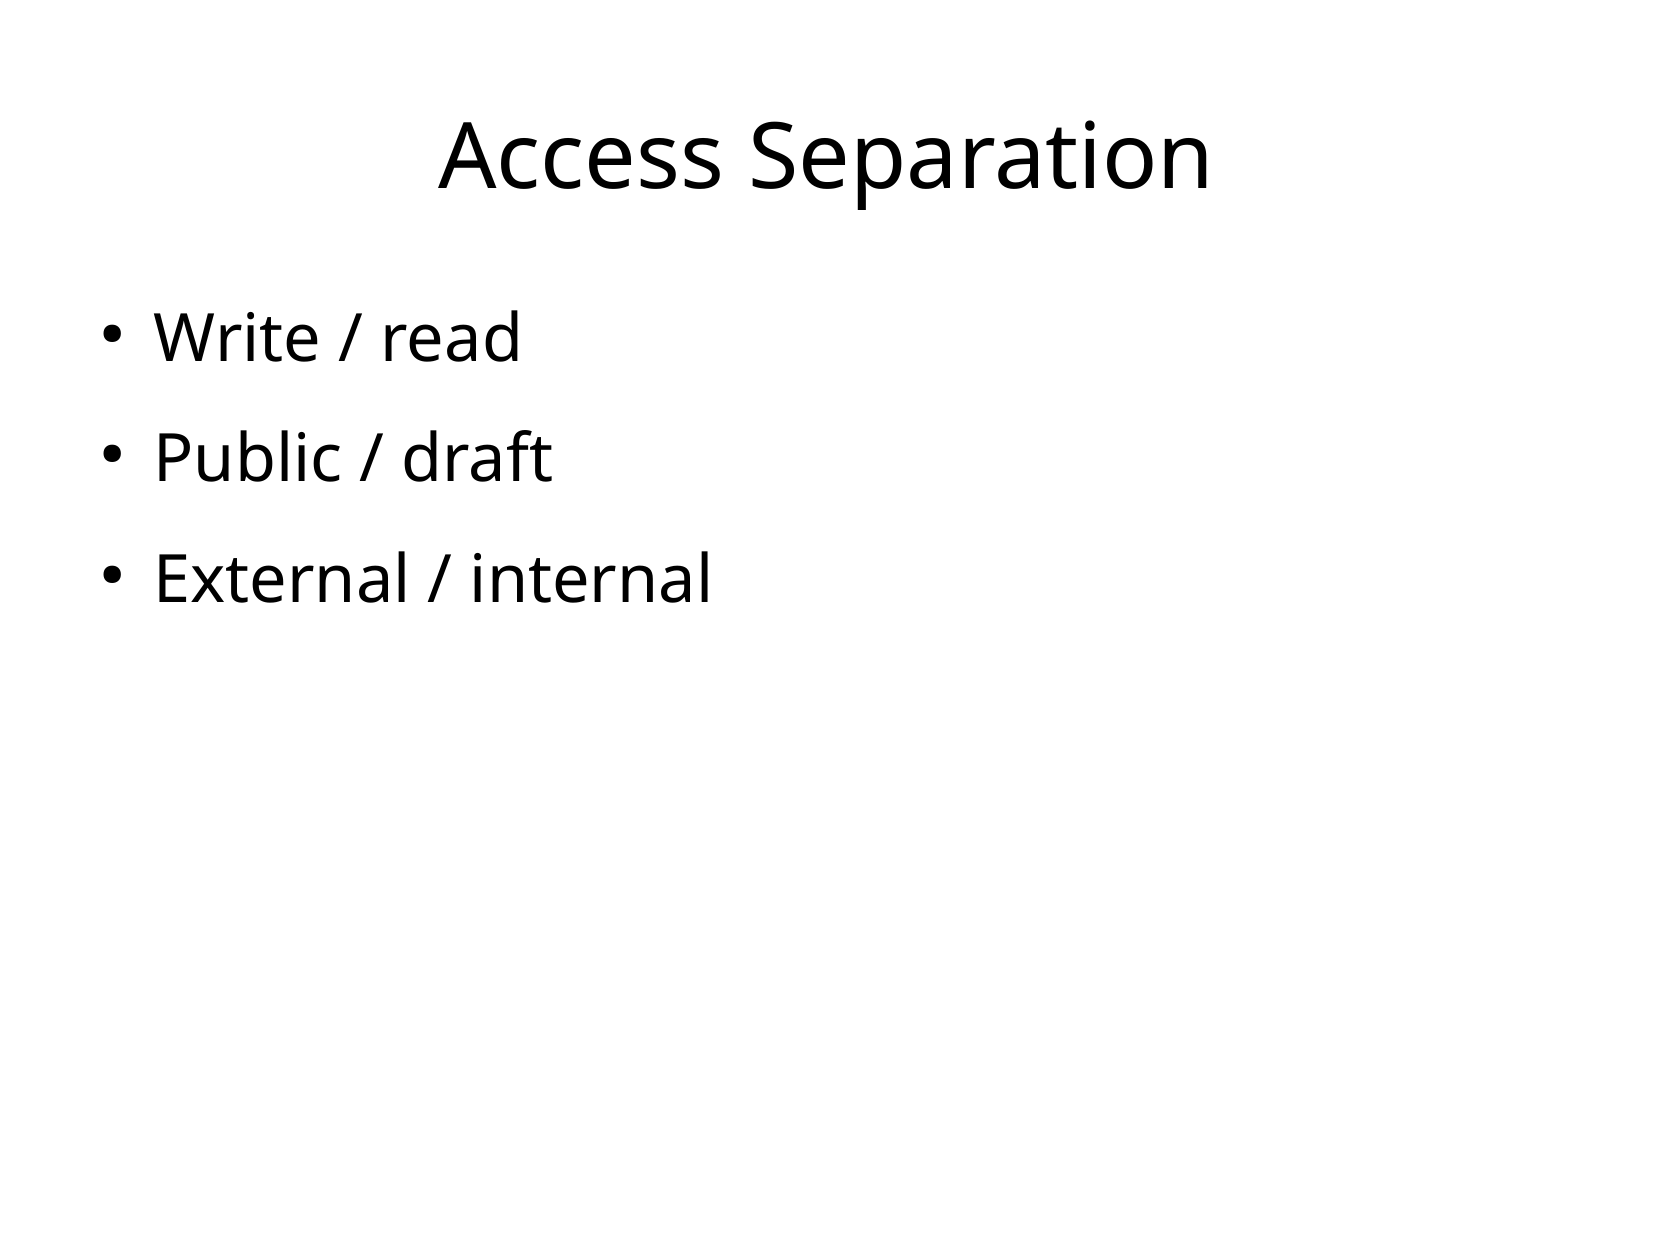

# Access Separation
Write / read
Public / draft
External / internal